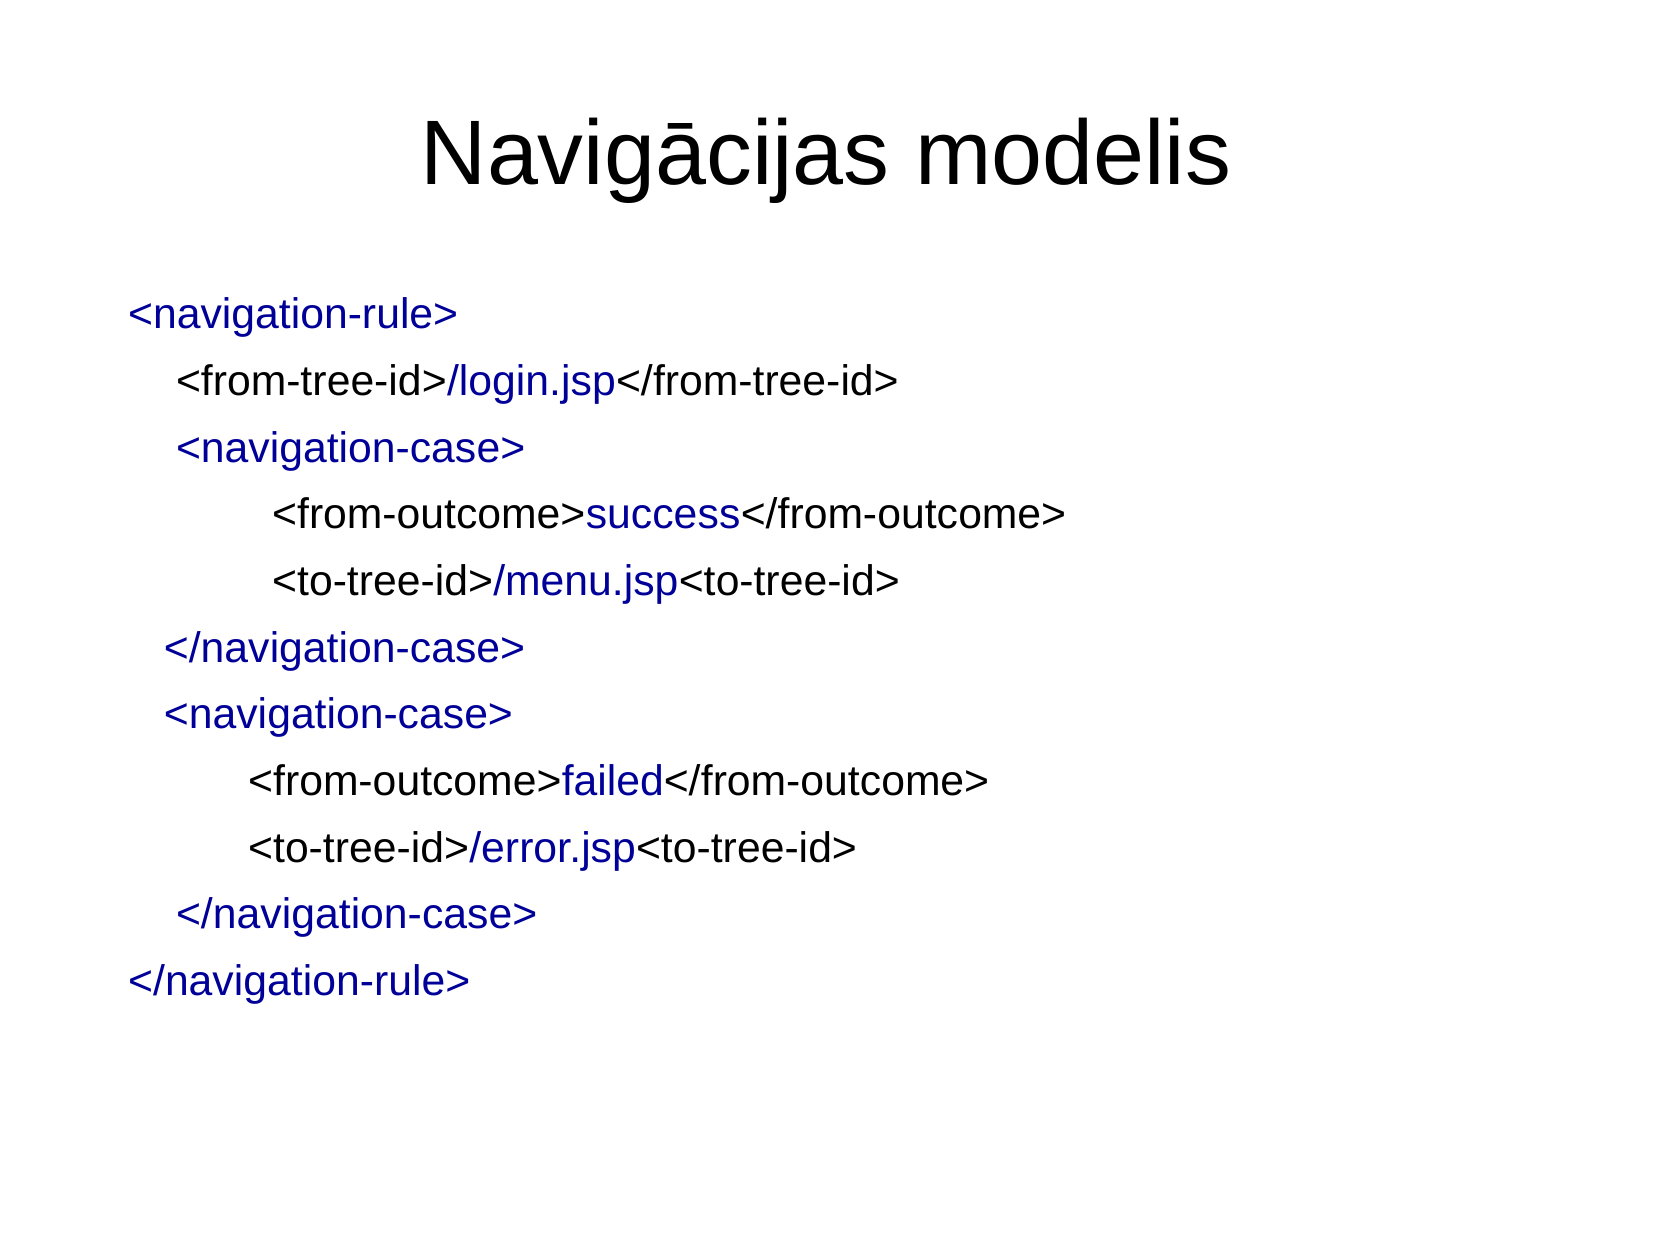

# Navigācijas modelis
<navigation-rule>
 <from-tree-id>/login.jsp</from-tree-id>
 <navigation-case>
 <from-outcome>success</from-outcome>
 <to-tree-id>/menu.jsp<to-tree-id>
 </navigation-case>
 <navigation-case>
 <from-outcome>failed</from-outcome>
 <to-tree-id>/error.jsp<to-tree-id>
 </navigation-case>
</navigation-rule>